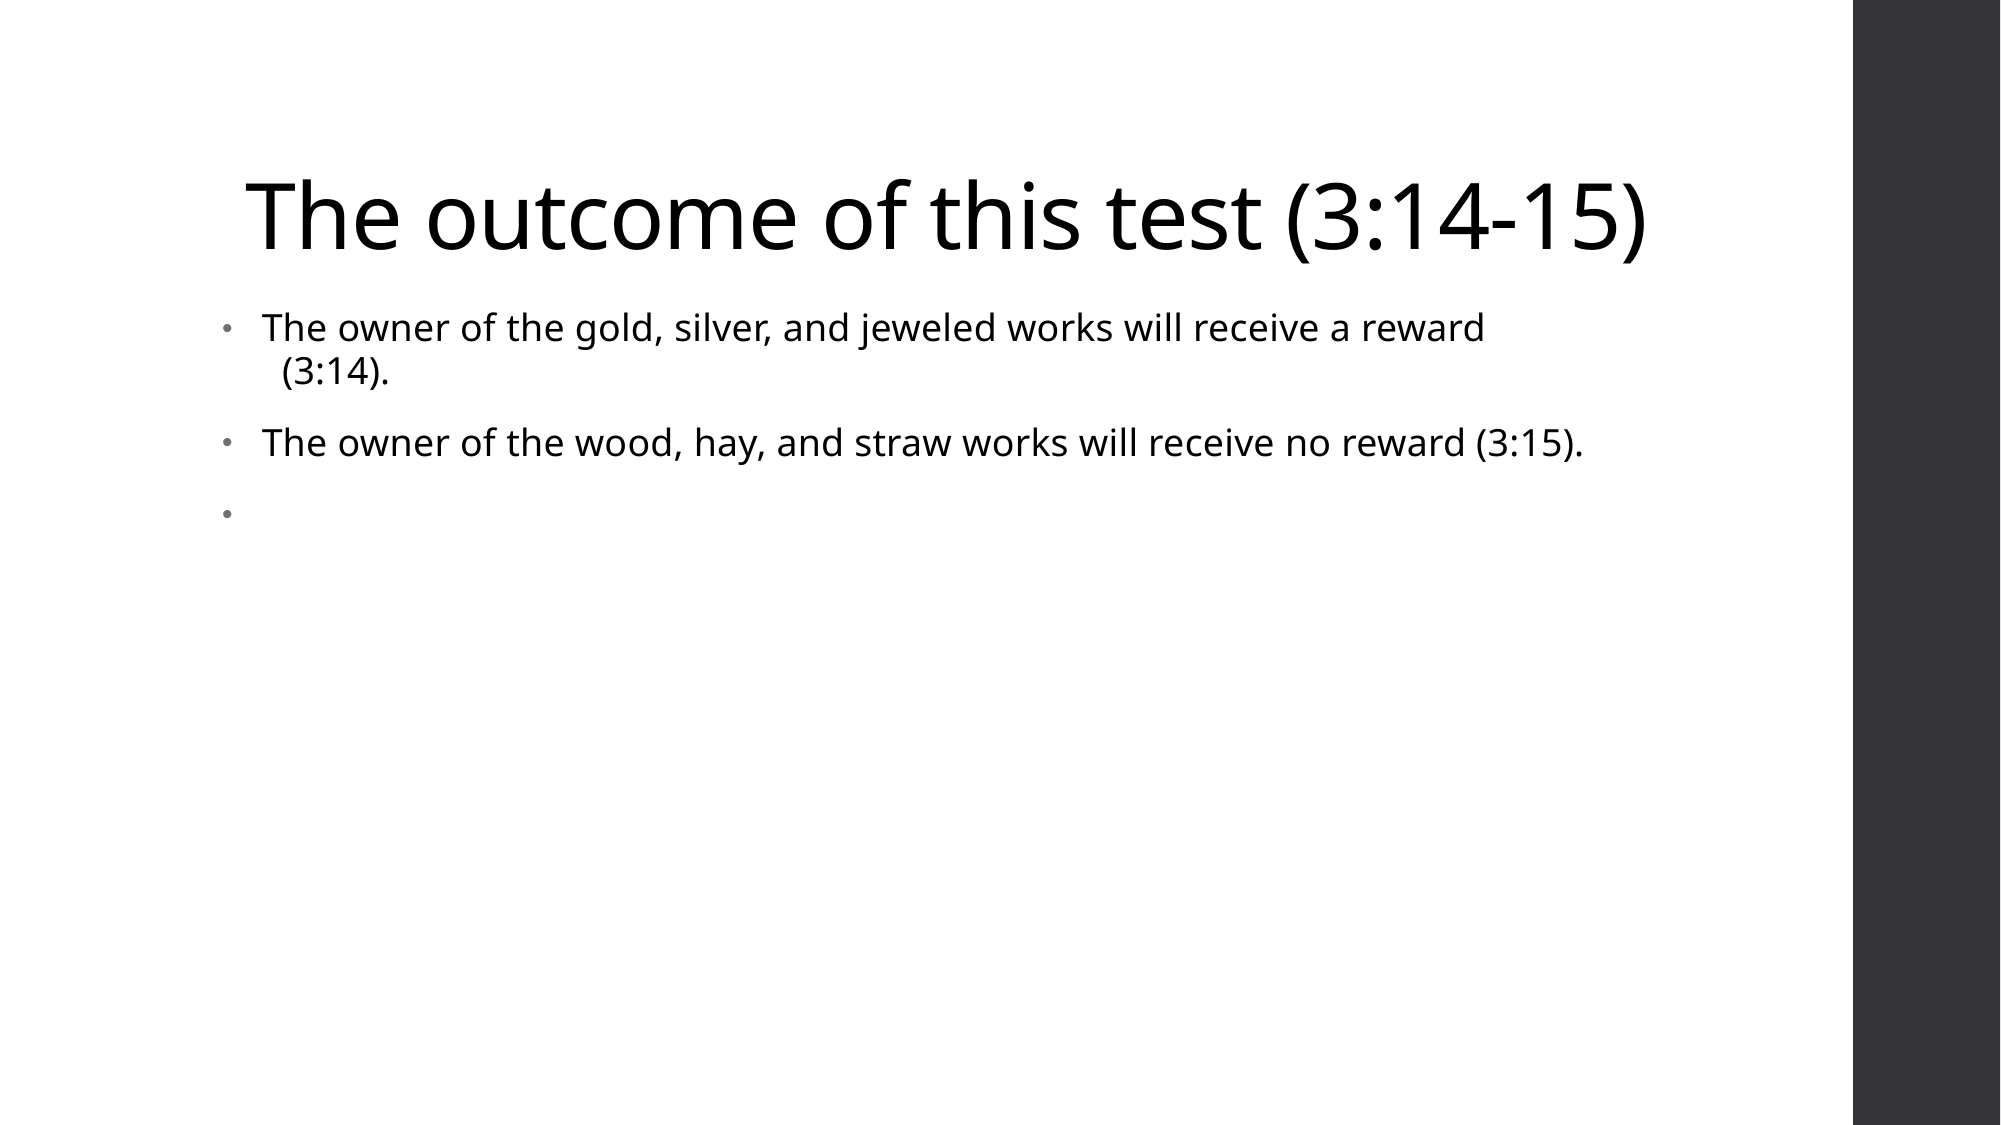

# The outcome of this test (3:14-15)
 The owner of the gold, silver, and jeweled works will receive a reward (3:14).
 The owner of the wood, hay, and straw works will receive no reward (3:15).